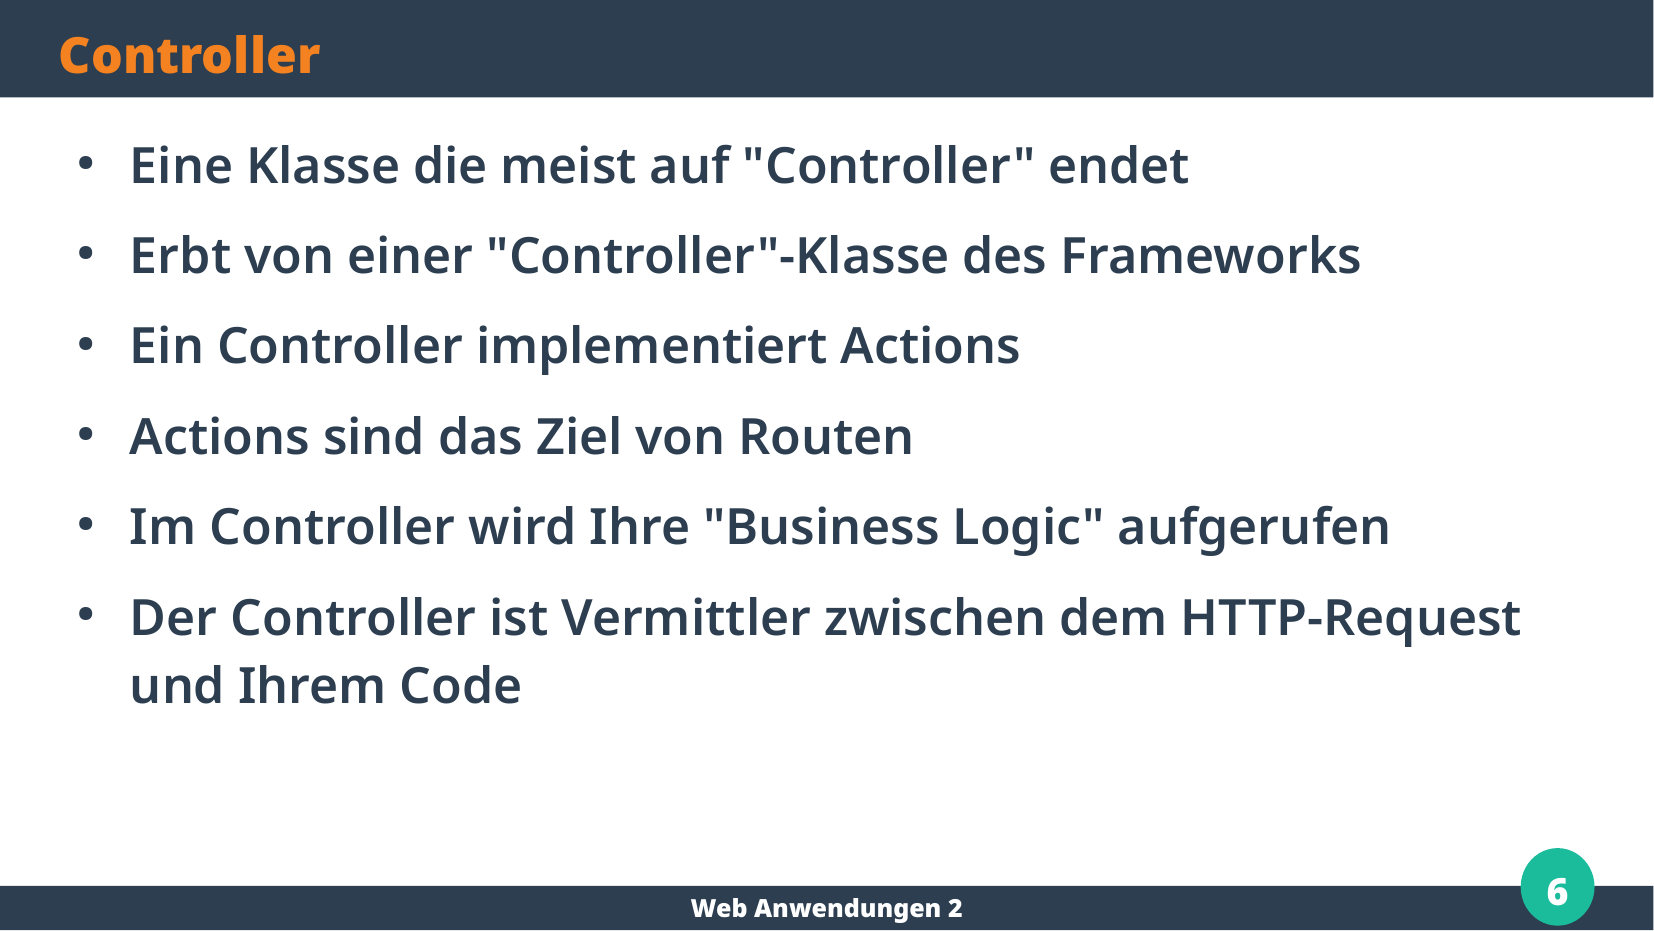

# Controller
Eine Klasse die meist auf "Controller" endet
Erbt von einer "Controller"-Klasse des Frameworks
Ein Controller implementiert Actions
Actions sind das Ziel von Routen
Im Controller wird Ihre "Business Logic" aufgerufen
Der Controller ist Vermittler zwischen dem HTTP-Request und Ihrem Code
6